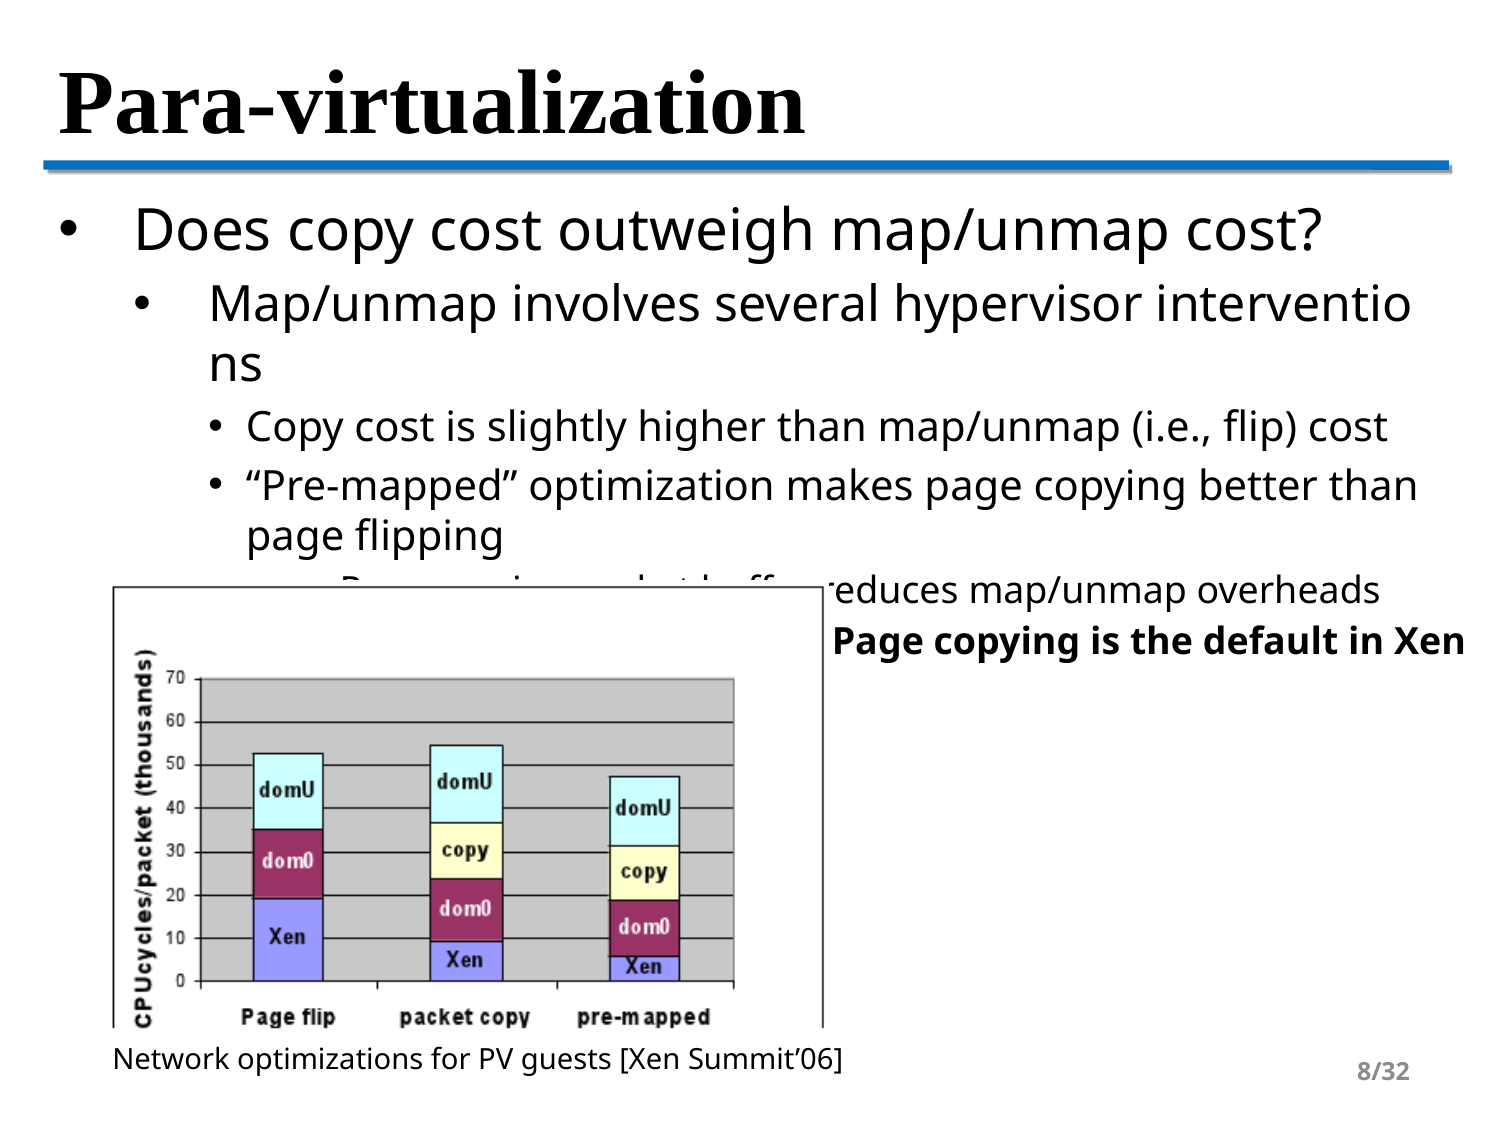

# Para-virtualization
Does copy cost outweigh map/unmap cost?
Map/unmap involves several hypervisor interventions
Copy cost is slightly higher than map/unmap (i.e., flip) cost
“Pre-mapped” optimization makes page copying better than page flipping
Pre-mapping socket buffer reduces map/unmap overheads
Page copying is the default in Xen
Network optimizations for PV guests [Xen Summit’06]